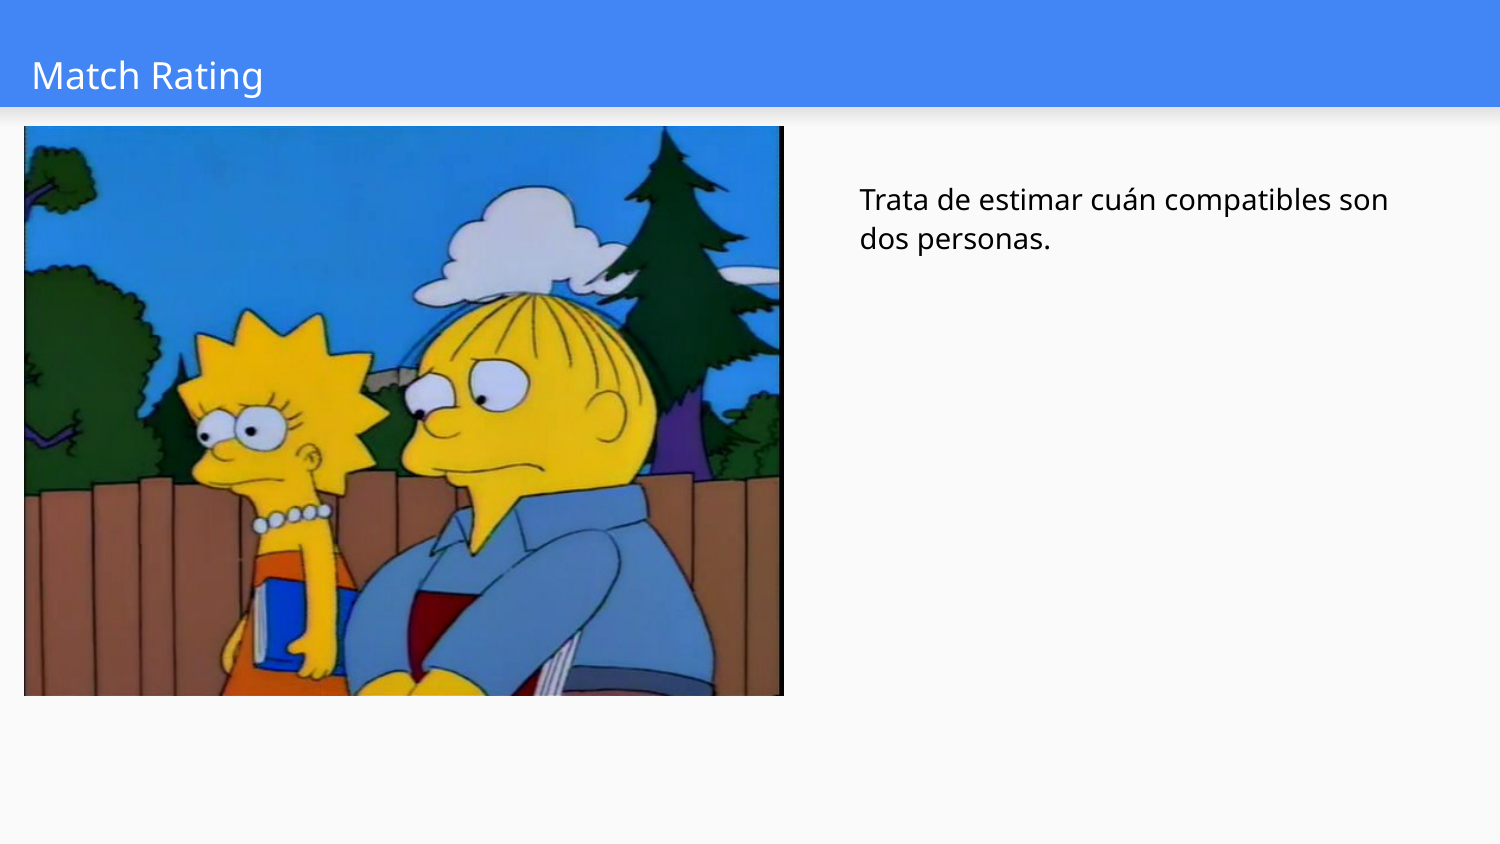

# Match Rating
Trata de estimar cuán compatibles son dos personas.